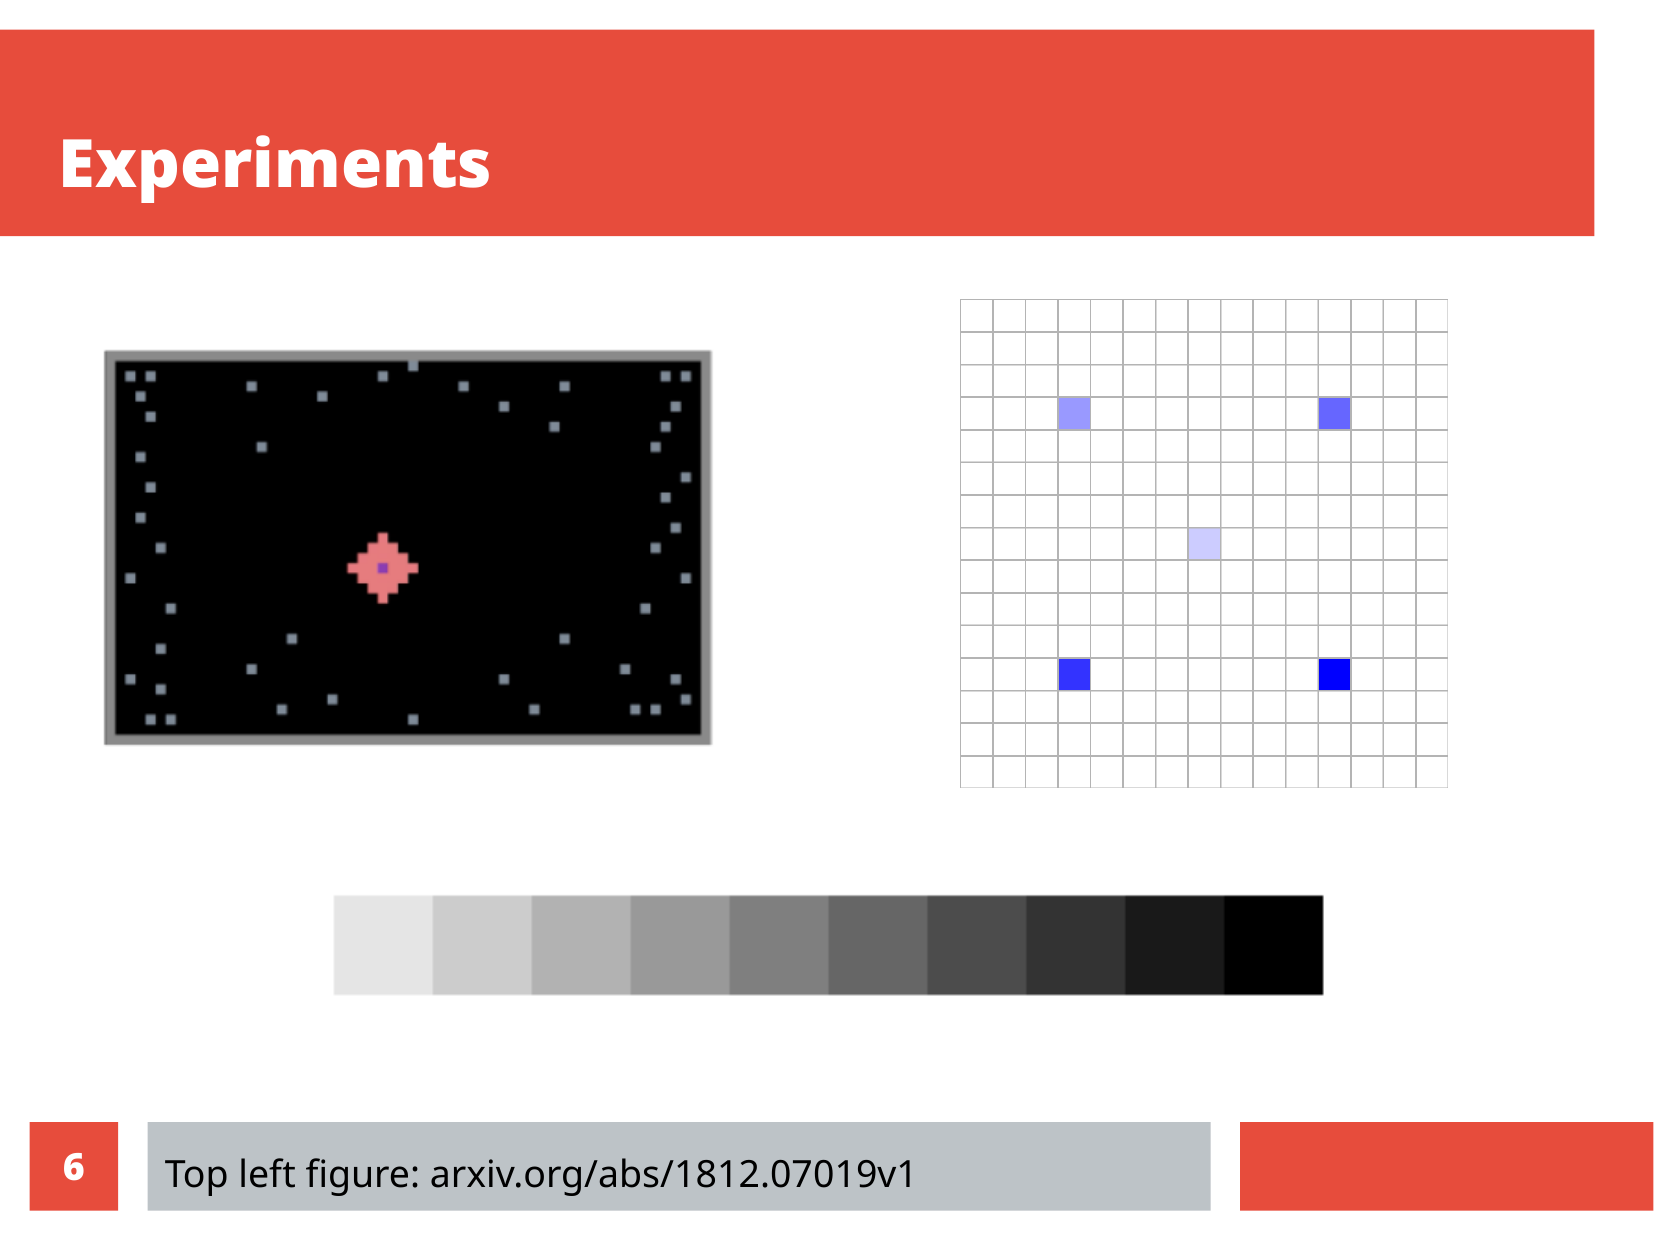

# Experiments
6
Top left figure: arxiv.org/abs/1812.07019v1